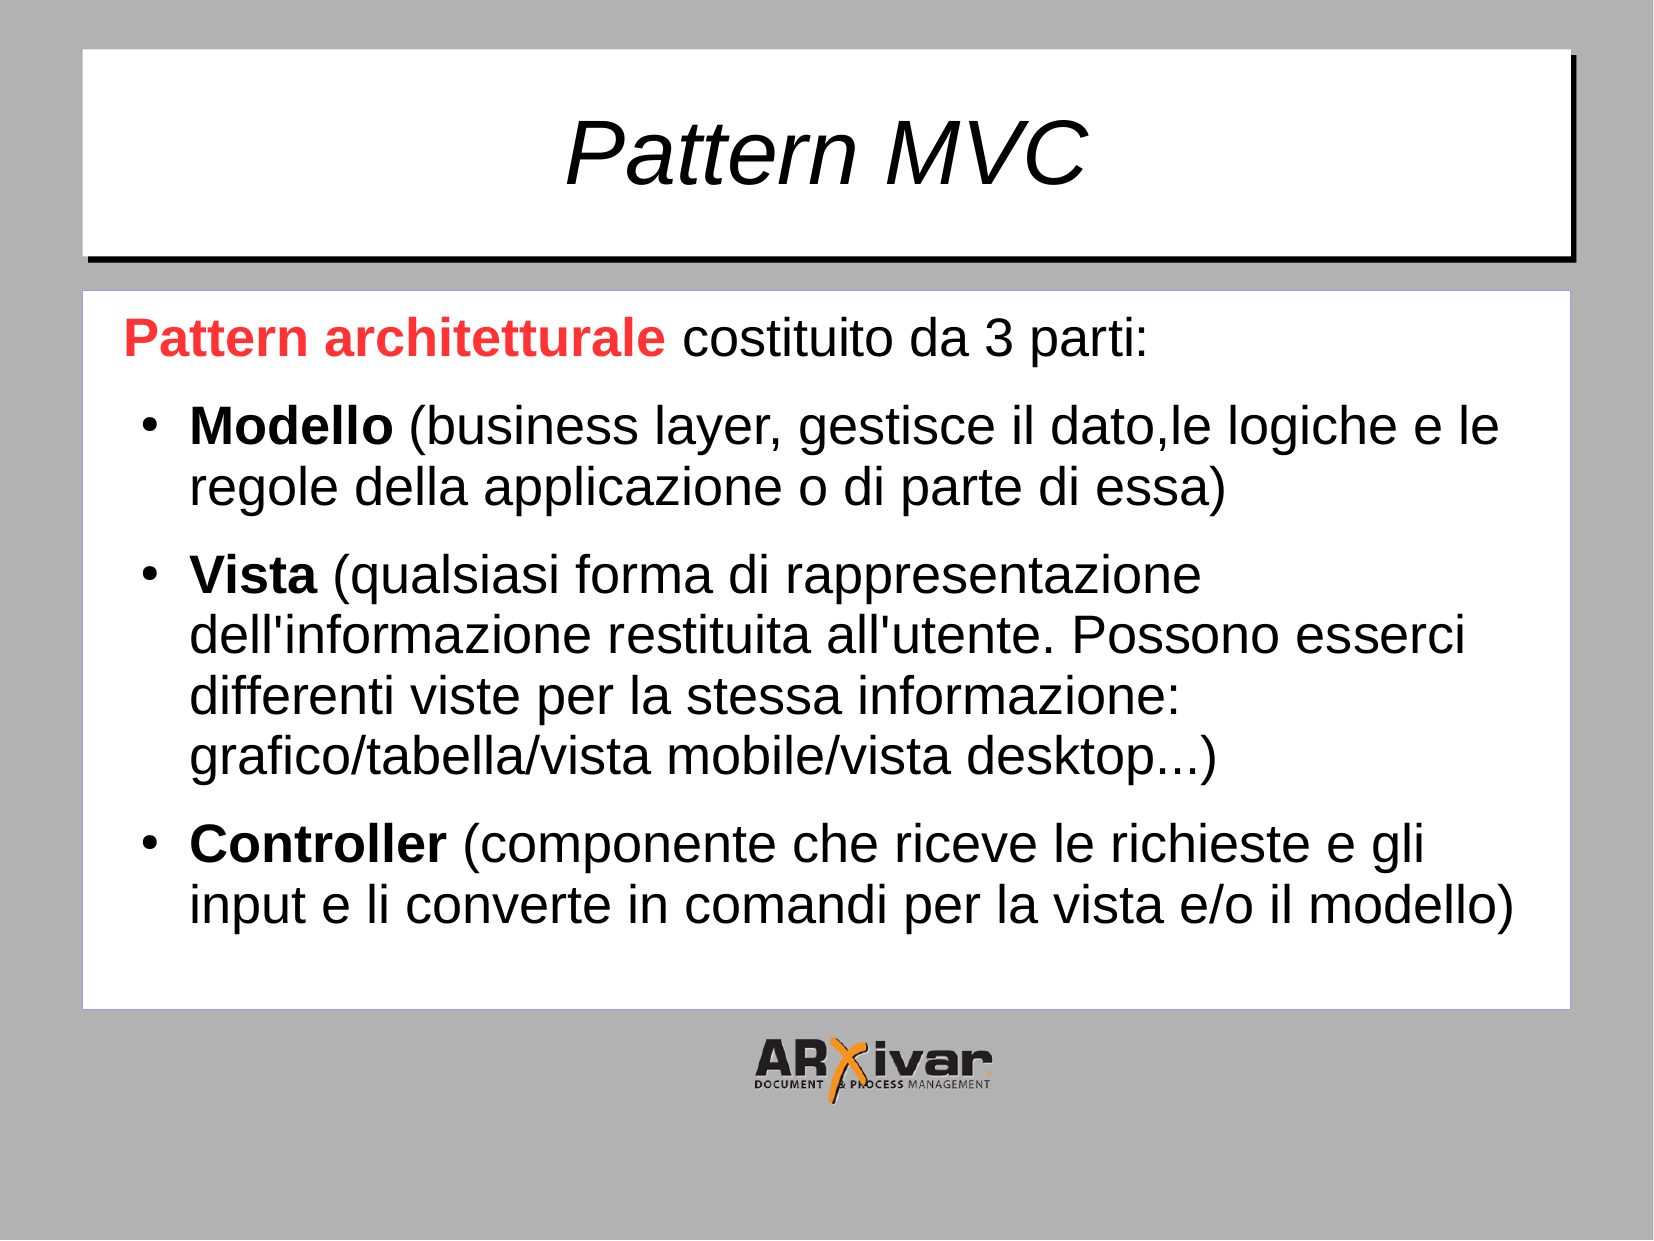

# Pattern MVC
Pattern architetturale costituito da 3 parti:
Modello (business layer, gestisce il dato,le logiche e le regole della applicazione o di parte di essa)
Vista (qualsiasi forma di rappresentazione dell'informazione restituita all'utente. Possono esserci differenti viste per la stessa informazione: grafico/tabella/vista mobile/vista desktop...)
Controller (componente che riceve le richieste e gli input e li converte in comandi per la vista e/o il modello)